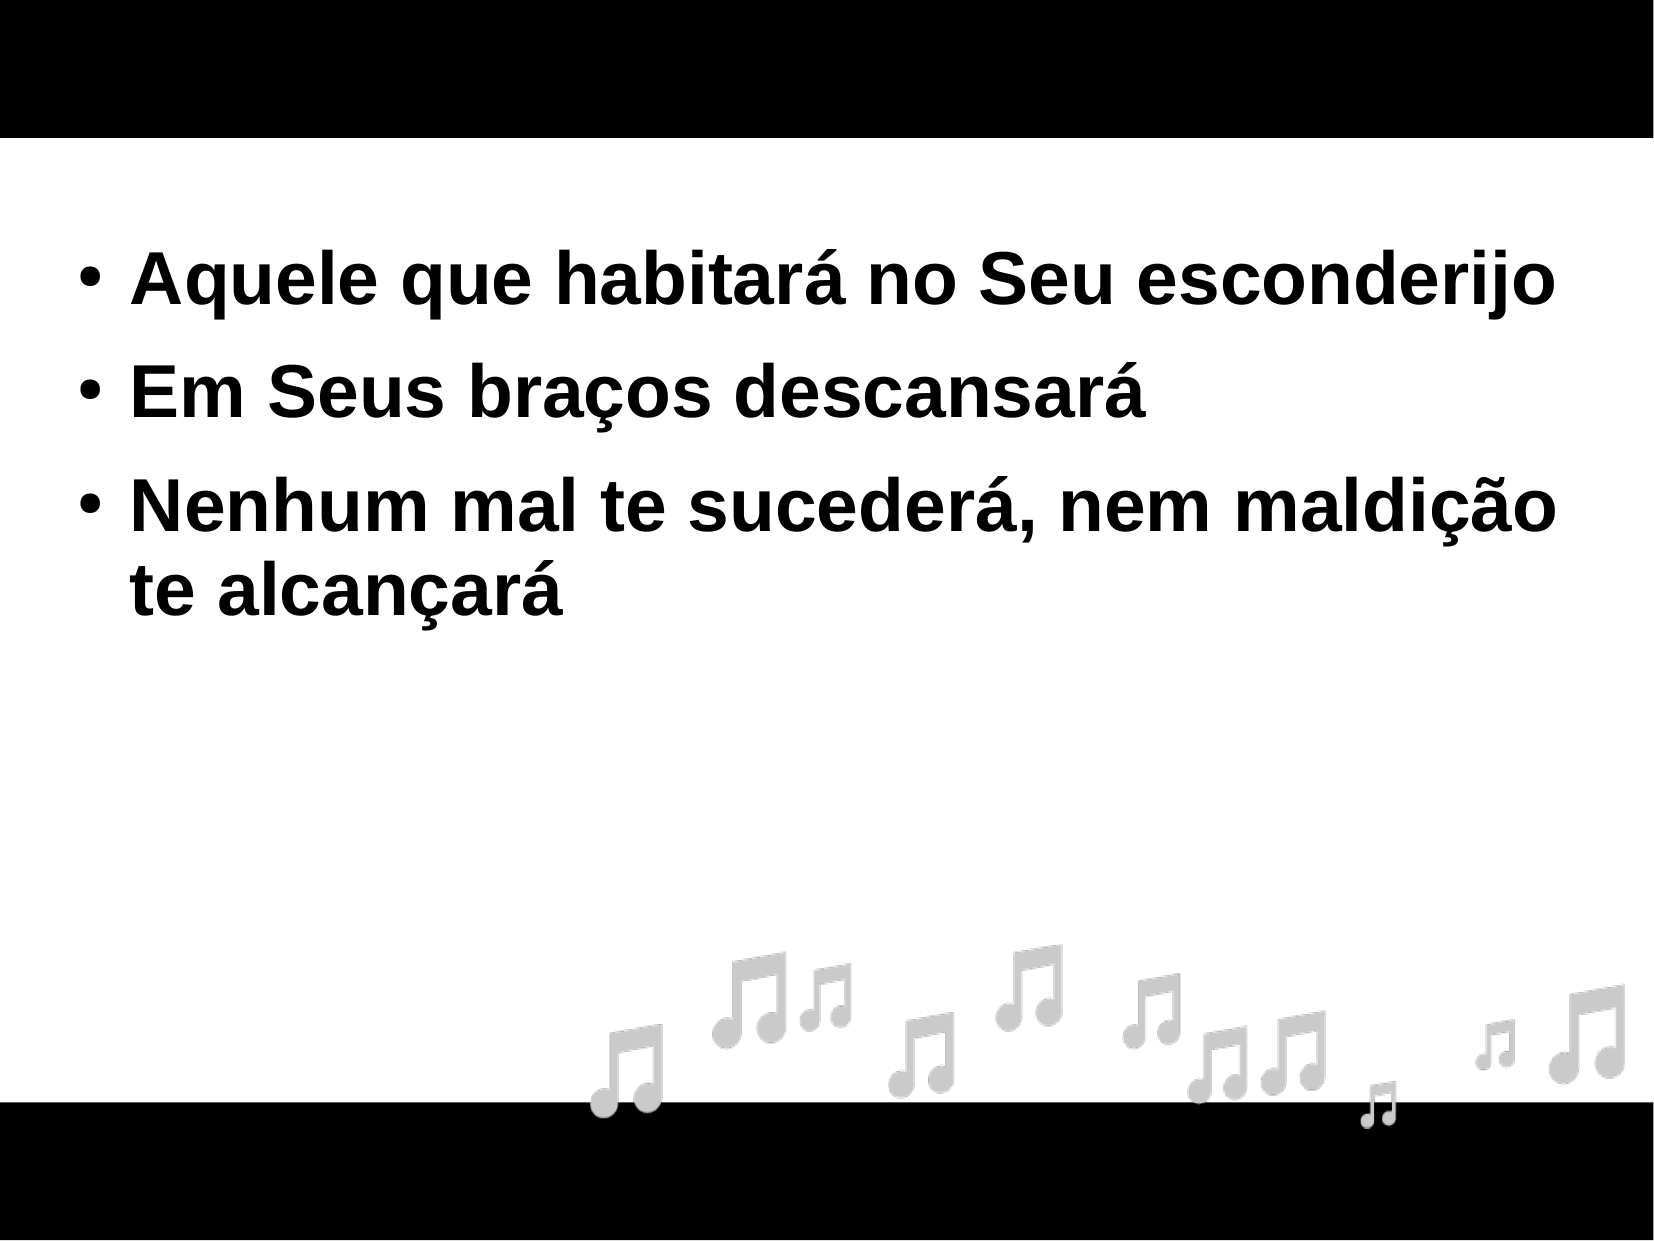

# Aquele que habitará no Seu esconderijo
Em Seus braços descansará
Nenhum mal te sucederá, nem maldição te alcançará